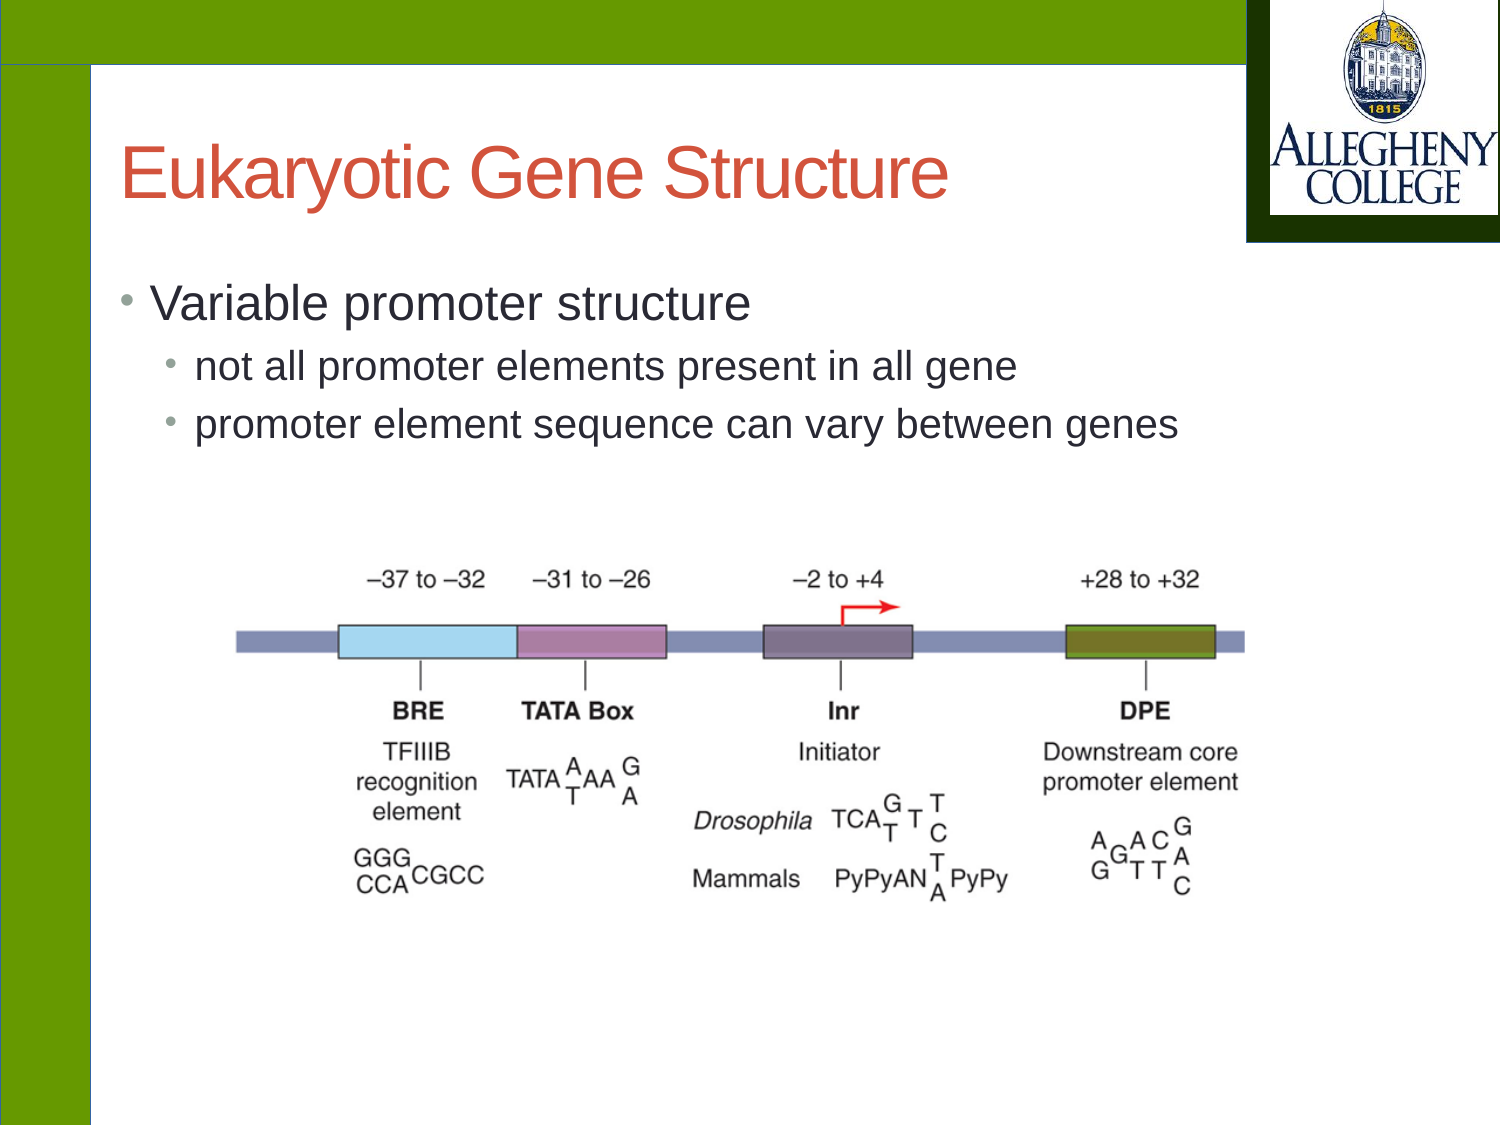

# Eukaryotic Gene Structure
Variable promoter structure
not all promoter elements present in all gene
promoter element sequence can vary between genes